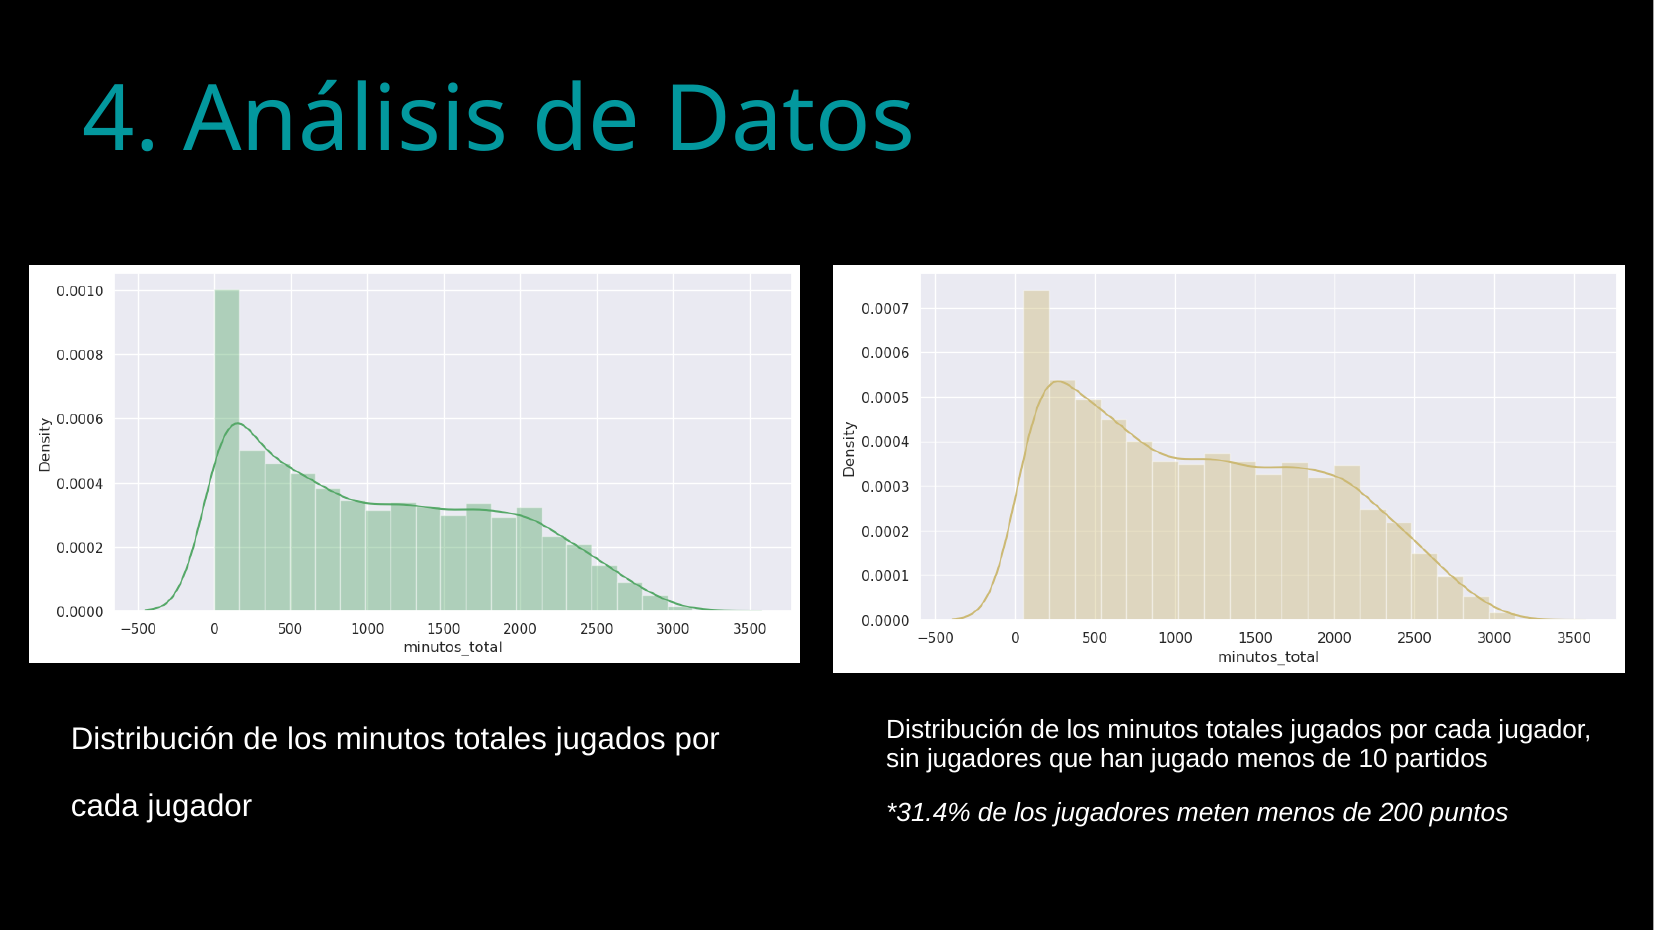

# 4. Análisis de Datos
Distribución de los minutos totales jugados por cada jugador
Distribución de los minutos totales jugados por cada jugador, sin jugadores que han jugado menos de 10 partidos
*31.4% de los jugadores meten menos de 200 puntos